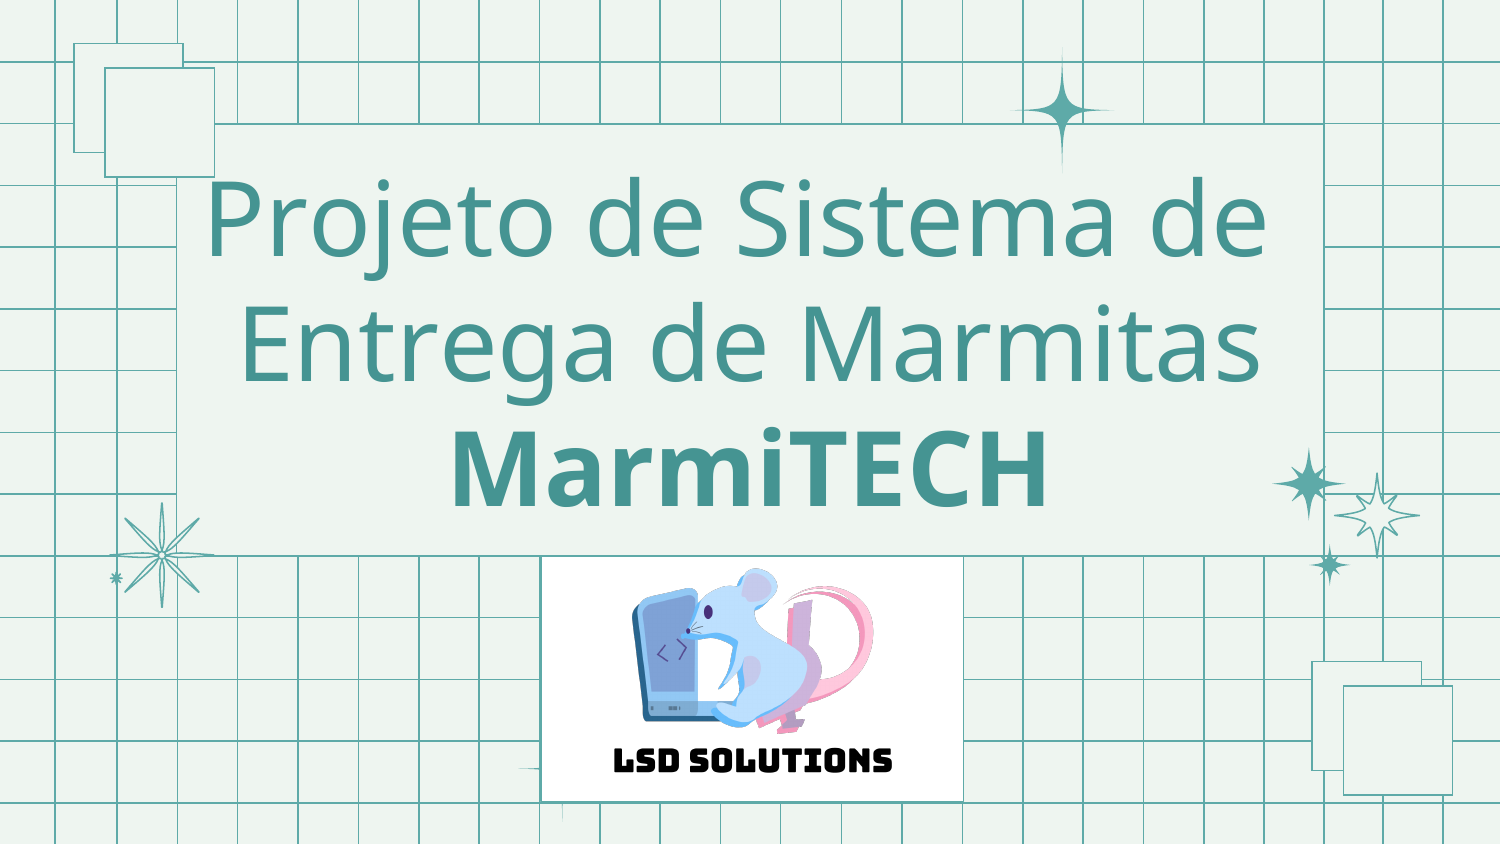

# Projeto de Sistema de Entrega de Marmitas MarmiTECH